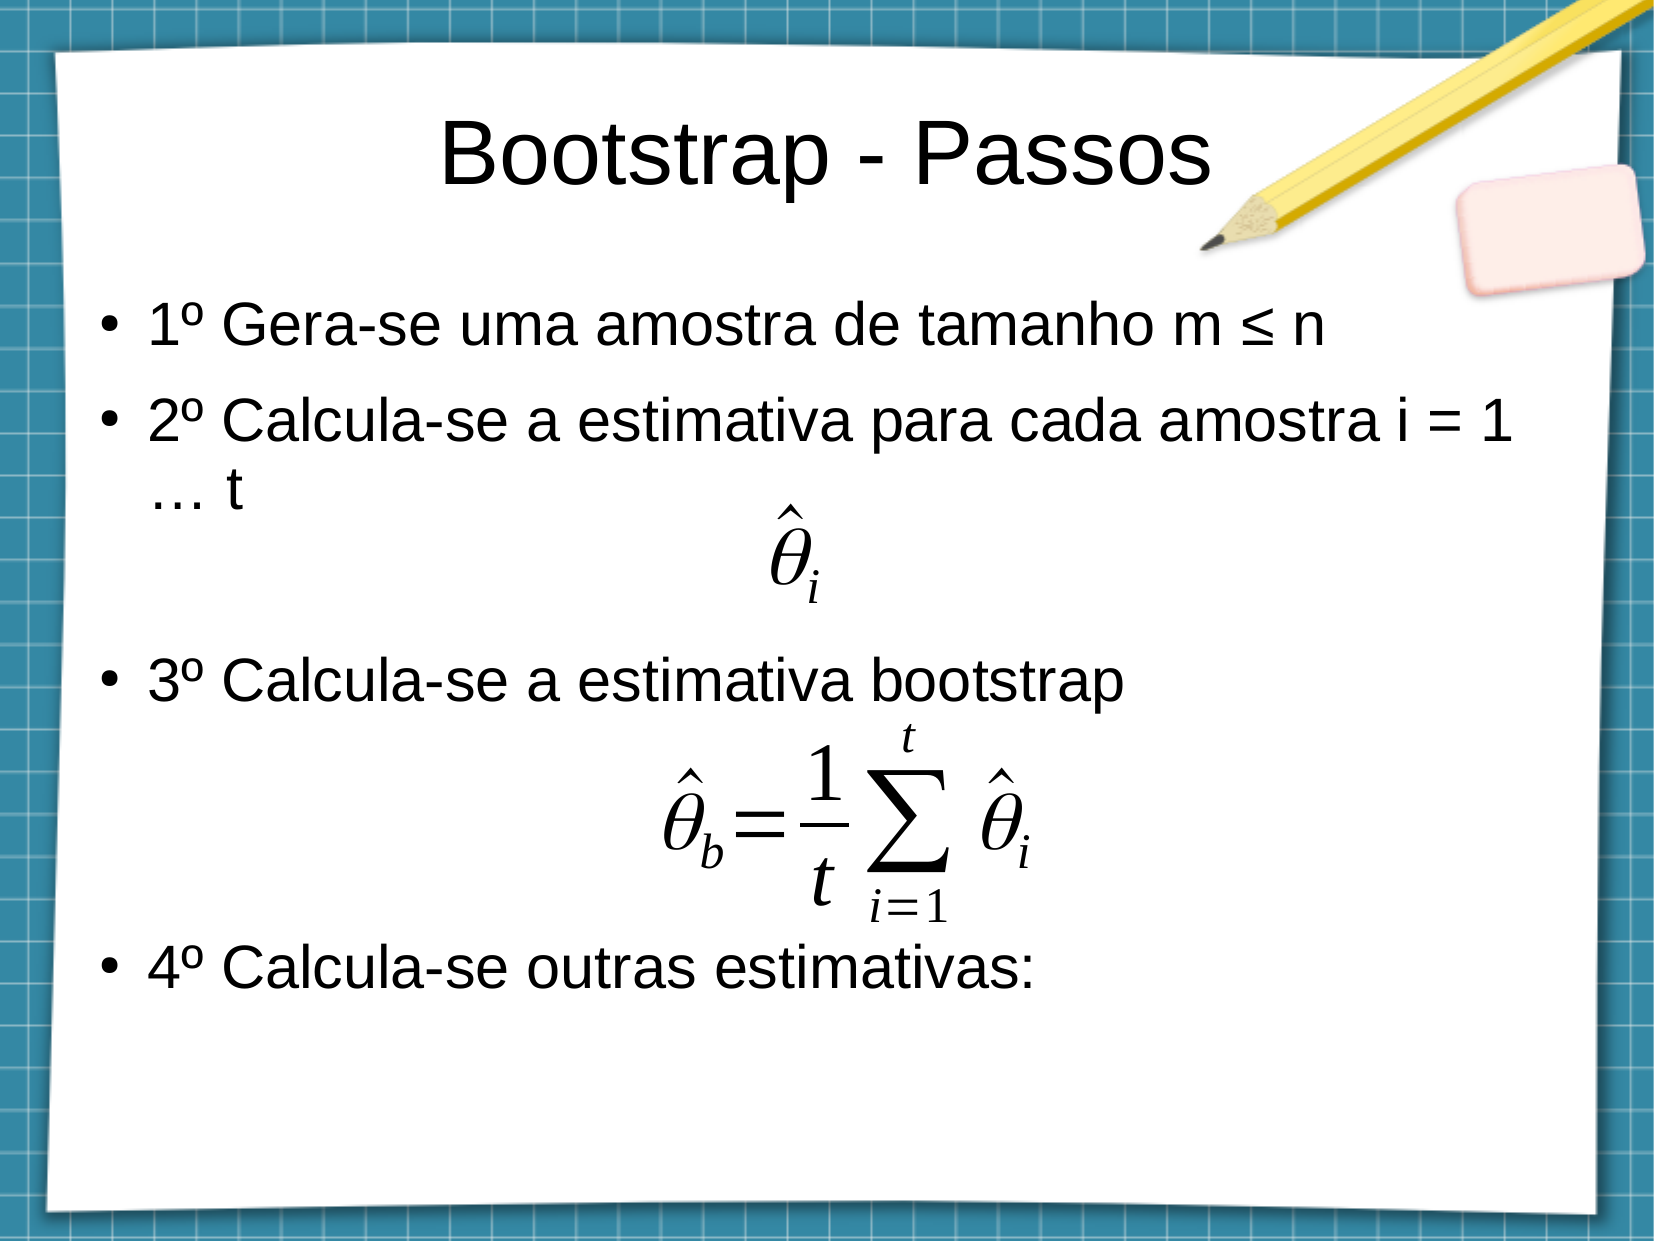

# Bootstrap - Passos
1º Gera-se uma amostra de tamanho m ≤ n
2º Calcula-se a estimativa para cada amostra i = 1 … t
3º Calcula-se a estimativa bootstrap
4º Calcula-se outras estimativas: